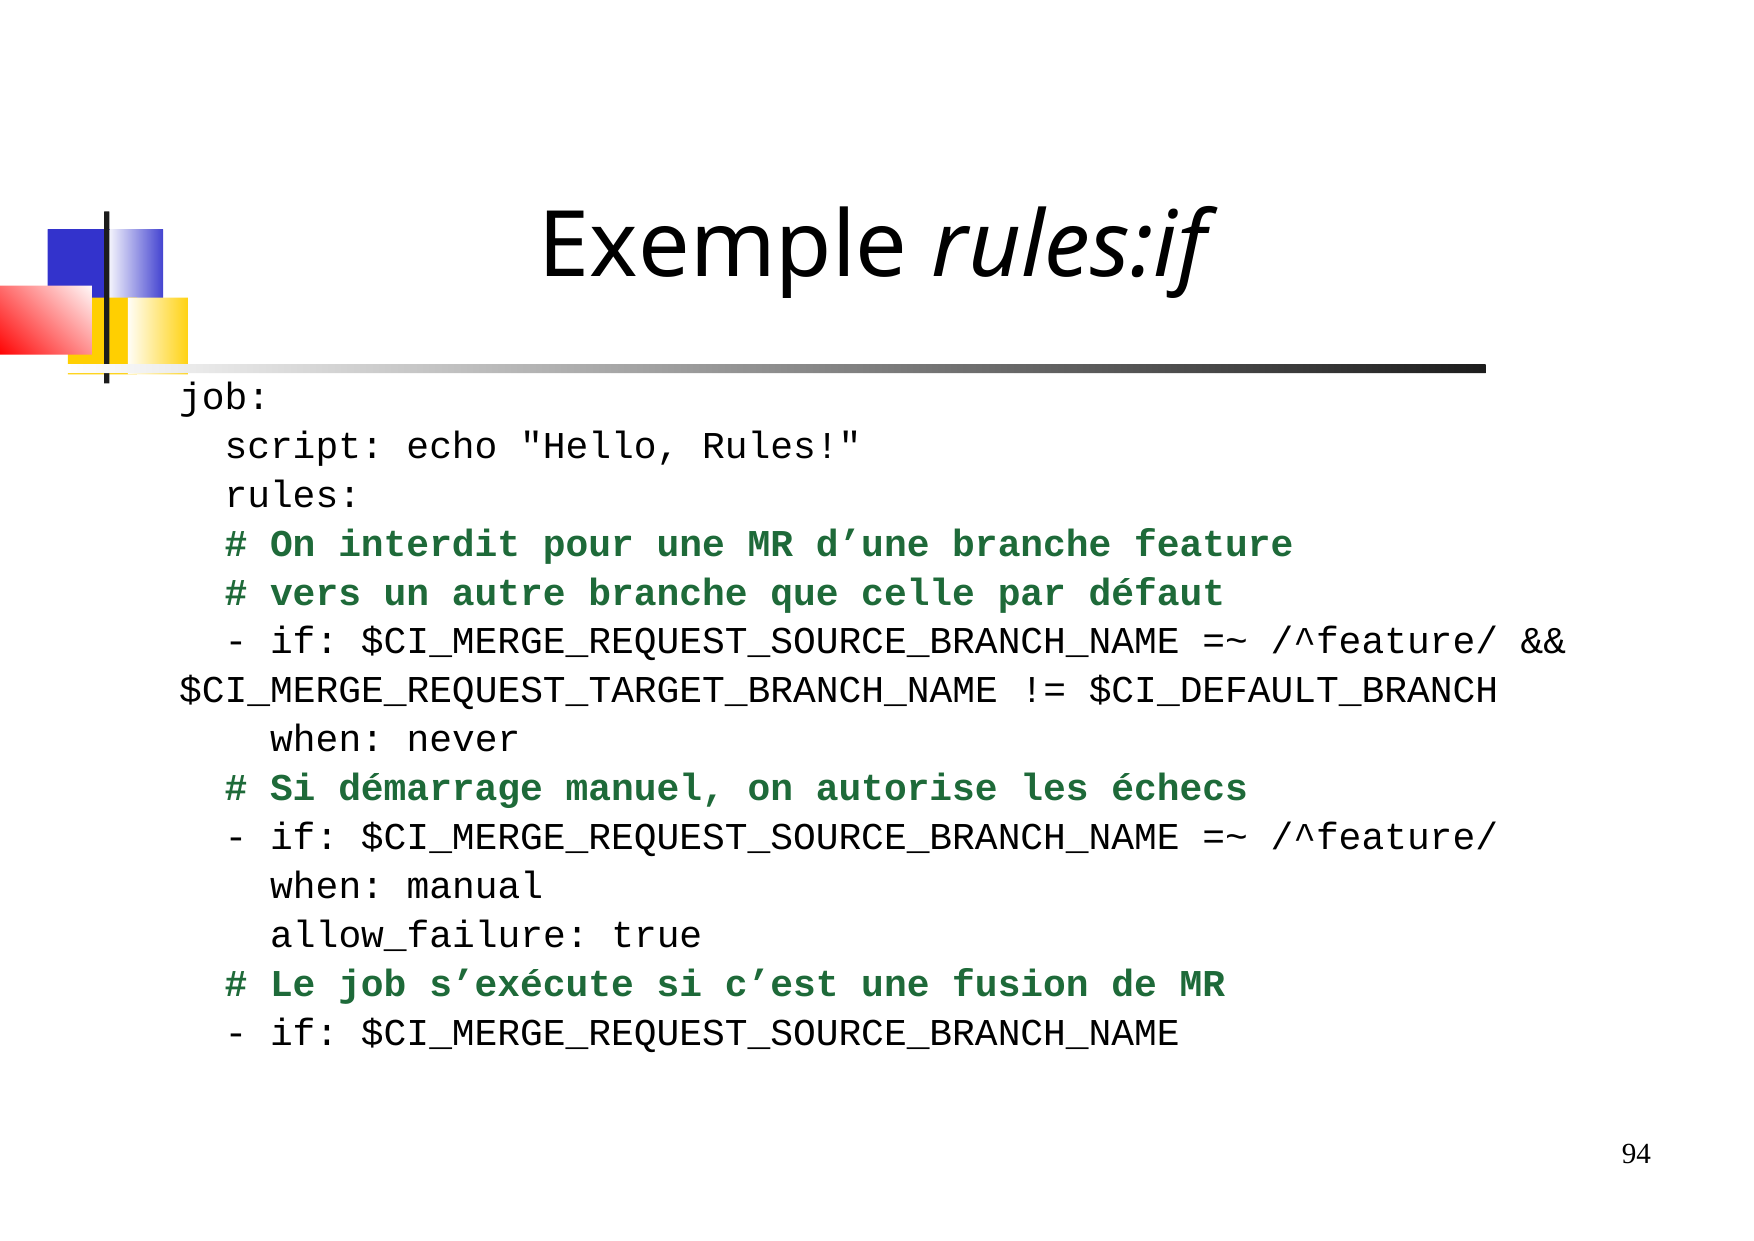

# Exemple rules:if
job:
 script: echo "Hello, Rules!"
 rules:
 # On interdit pour une MR d’une branche feature
 # vers un autre branche que celle par défaut
 - if: $CI_MERGE_REQUEST_SOURCE_BRANCH_NAME =~ /^feature/ &&
$CI_MERGE_REQUEST_TARGET_BRANCH_NAME != $CI_DEFAULT_BRANCH
 when: never
 # Si démarrage manuel, on autorise les échecs
 - if: $CI_MERGE_REQUEST_SOURCE_BRANCH_NAME =~ /^feature/
 when: manual
 allow_failure: true
 # Le job s’exécute si c’est une fusion de MR
 - if: $CI_MERGE_REQUEST_SOURCE_BRANCH_NAME